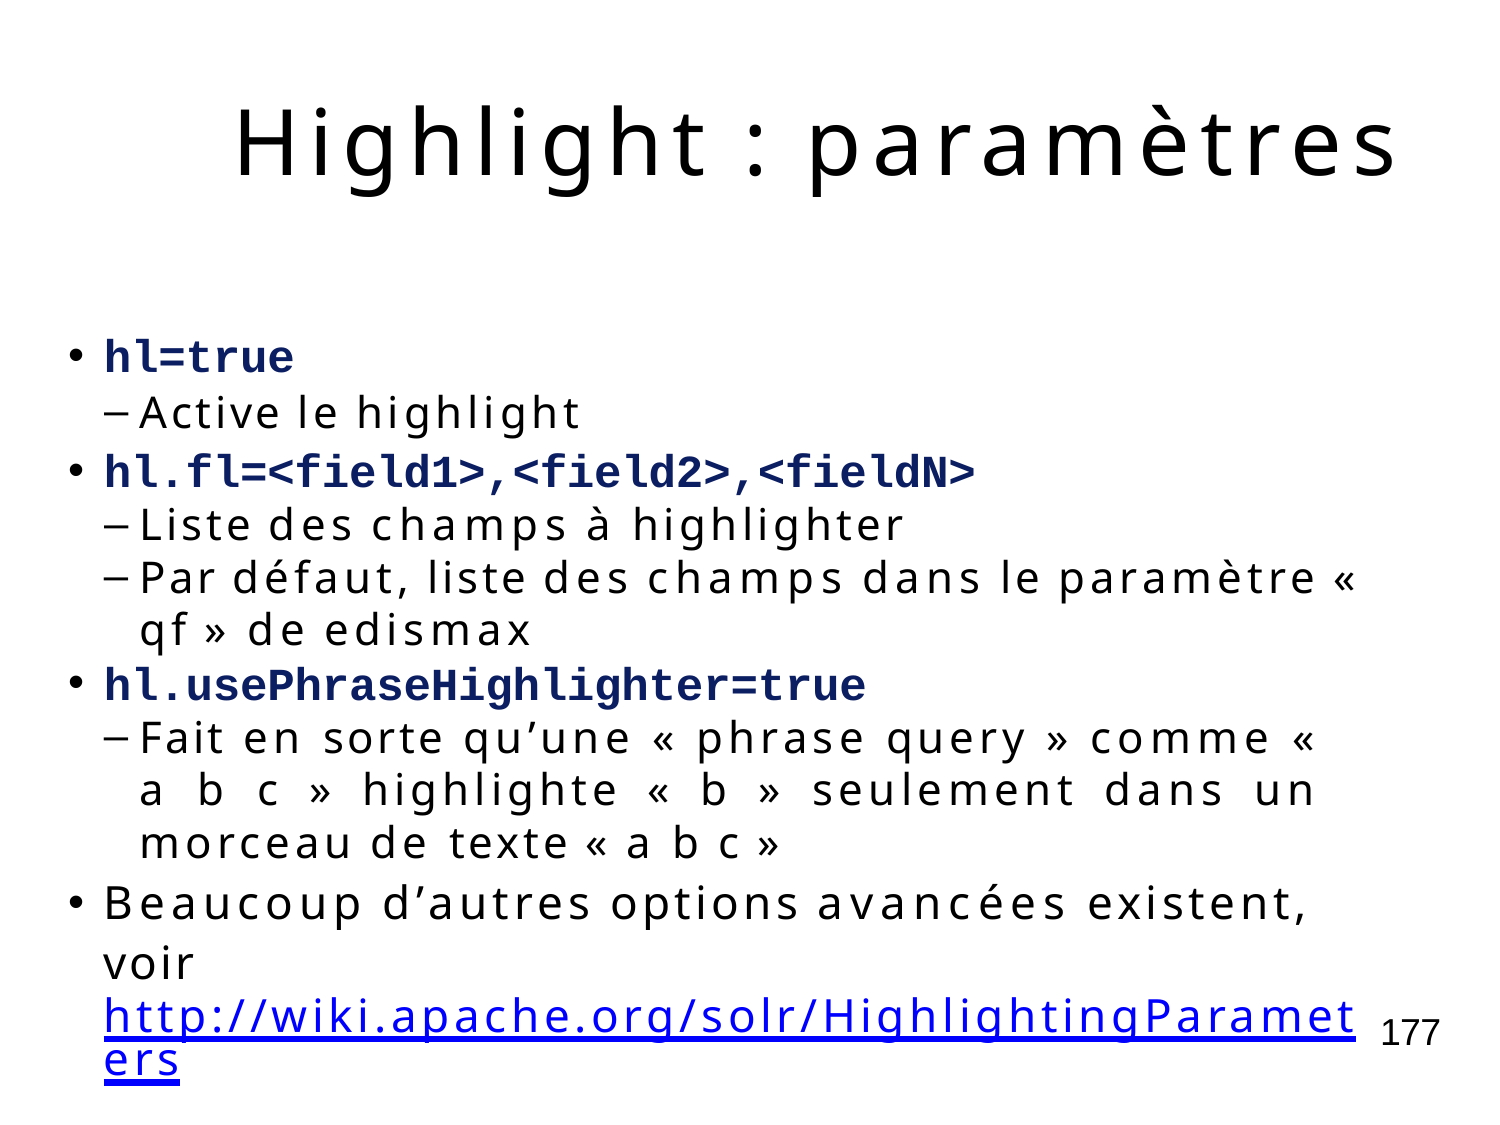

# Highlight : paramètres
hl=true
Active le highlight
hl.fl=<field1>,<field2>,<fieldN>
Liste des champs à highlighter
Par défaut, liste des champs dans le paramètre « qf » de edismax
hl.usePhraseHighlighter=true
Fait en sorte qu’une « phrase query » comme « a b c » highlighte « b » seulement dans un morceau de texte « a b c »
Beaucoup d’autres options avancées existent, voir 	http://wiki.apache.org/solr/HighlightingParameters
177